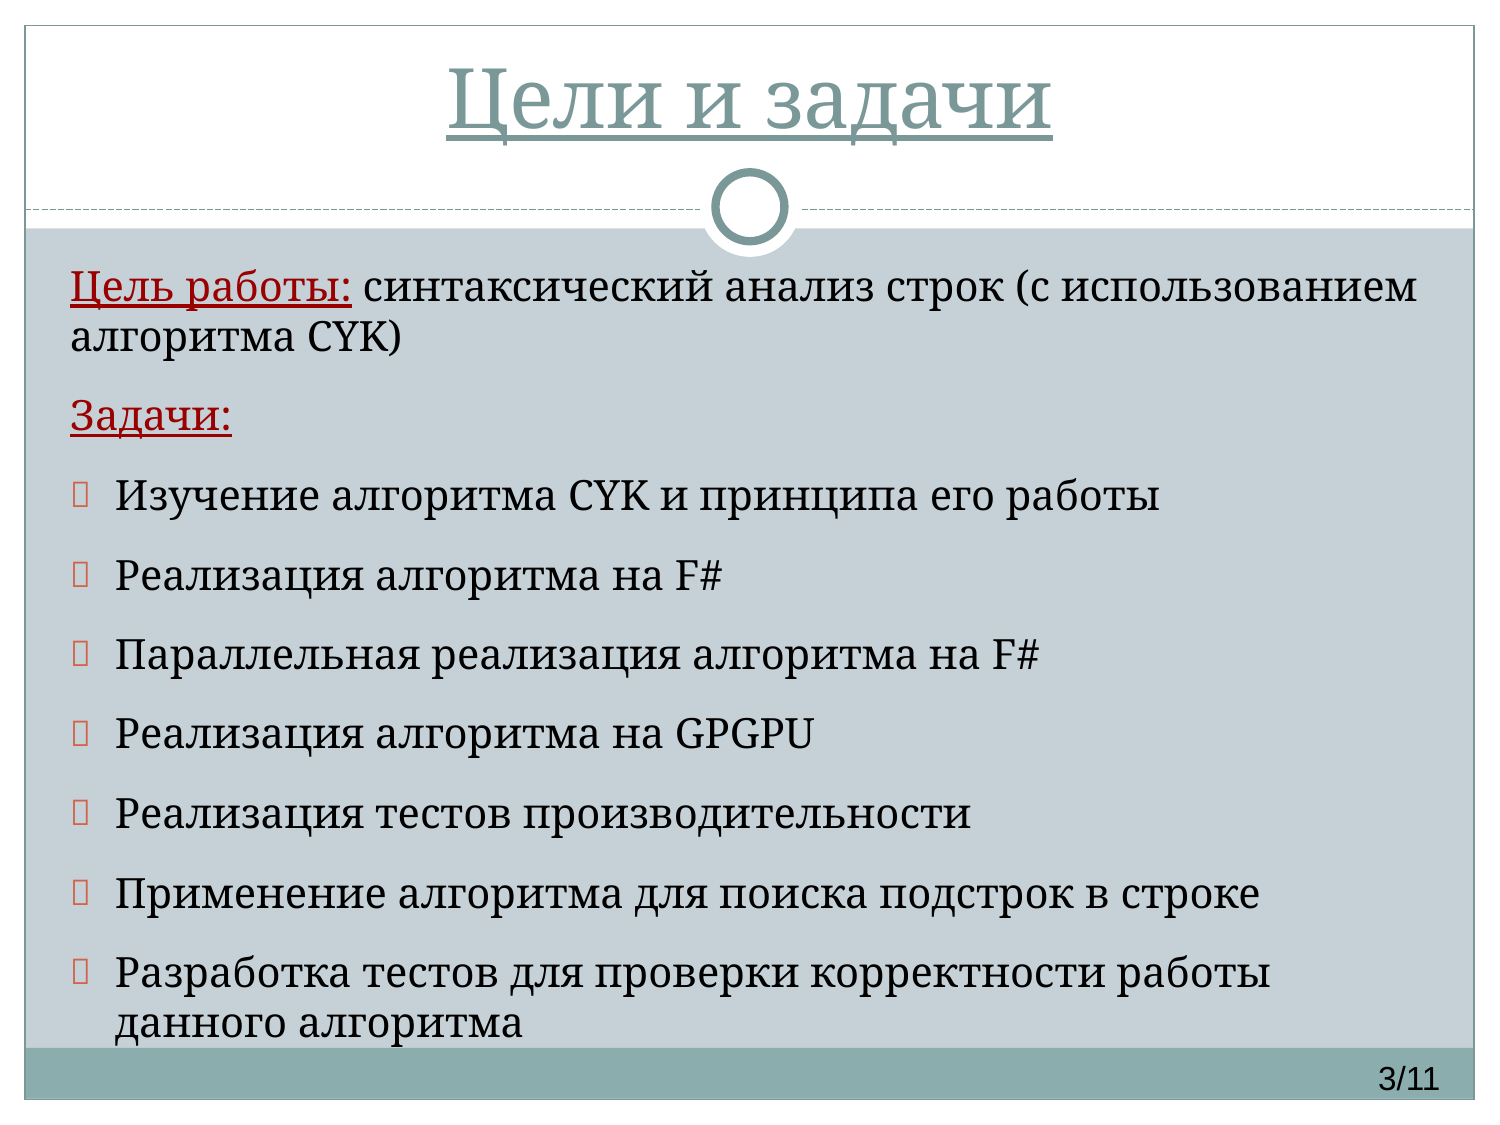

# Цели и задачи
Цель работы: синтаксический анализ строк (с использованием алгоритма CYK)
Задачи:
Изучение алгоритма CYK и принципа его работы
Реализация алгоритма на F#
Параллельная реализация алгоритма на F#
Реализация алгоритма на GPGPU
Реализация тестов производительности
Применение алгоритма для поиска подстрок в строке
Разработка тестов для проверки корректности работы данного алгоритма